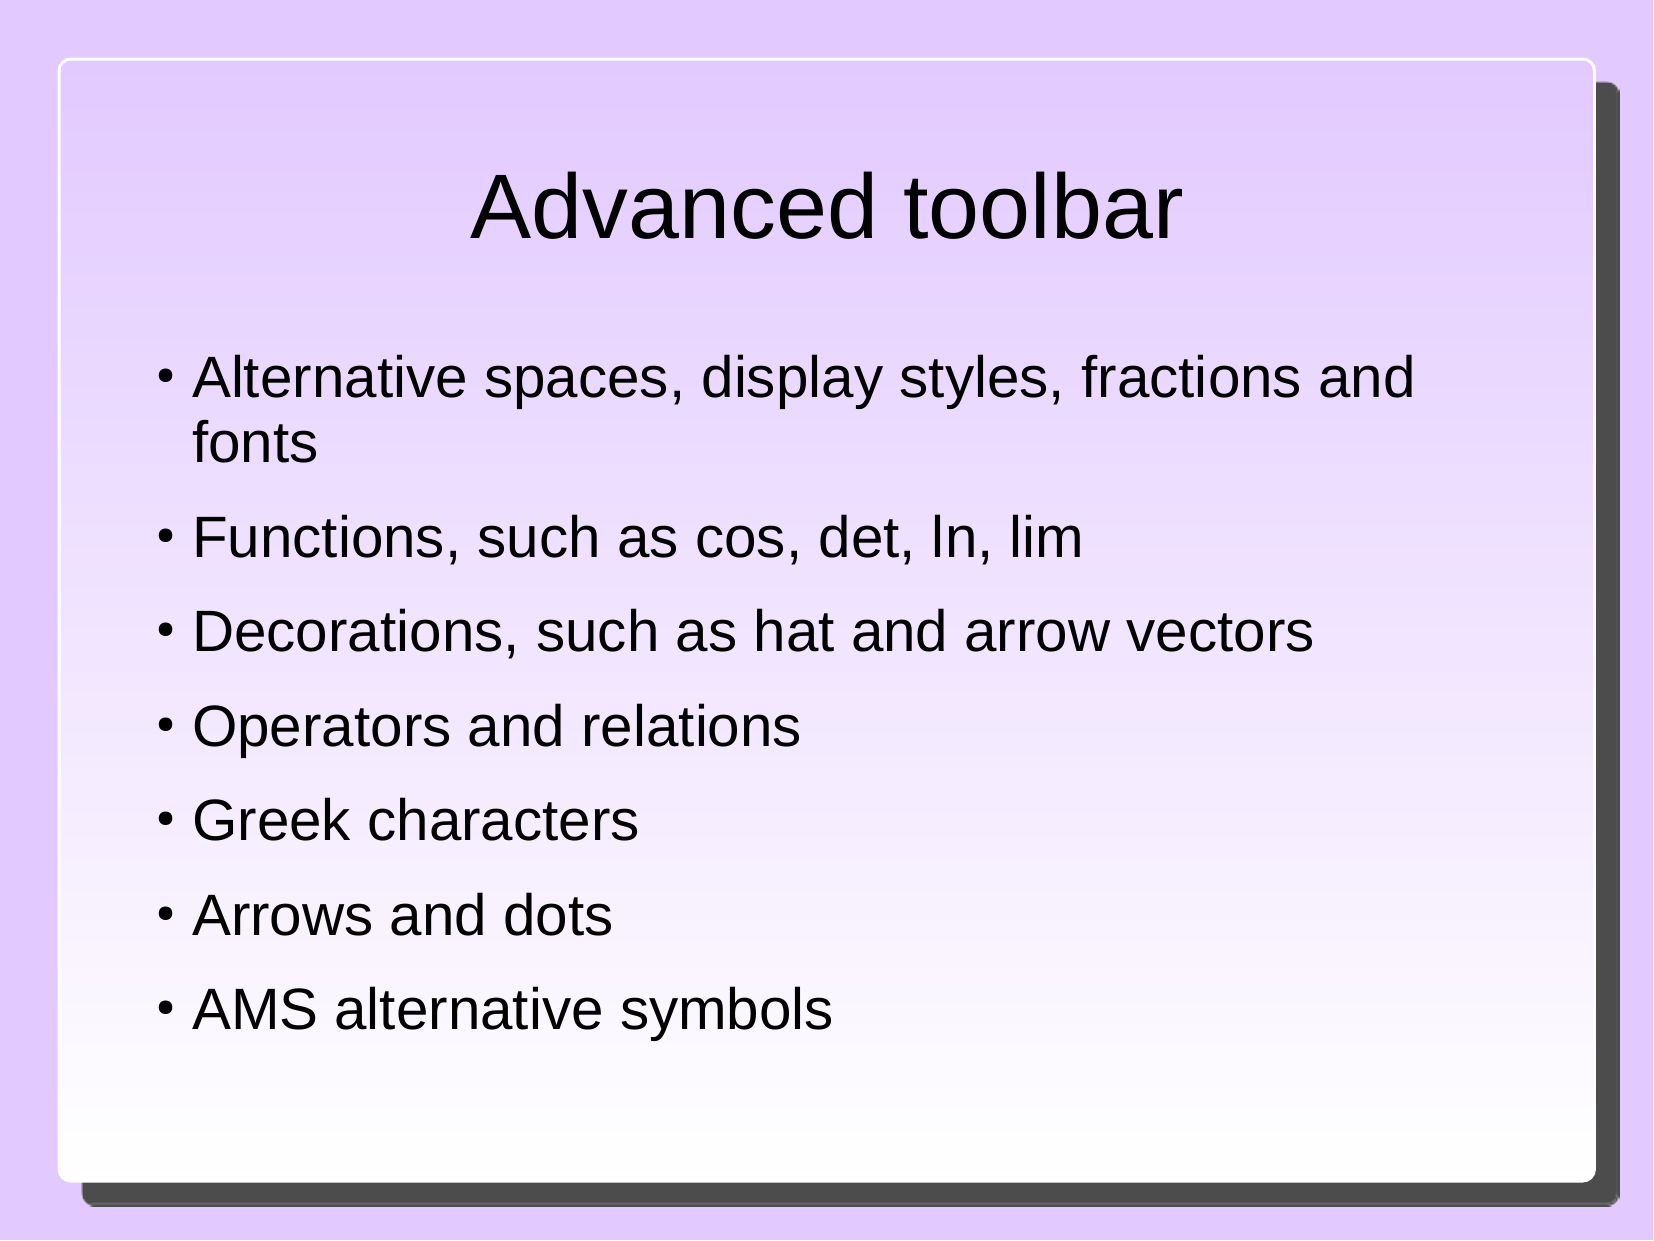

# Advanced toolbar
Alternative spaces, display styles, fractions and fonts
Functions, such as cos, det, ln, lim
Decorations, such as hat and arrow vectors
Operators and relations
Greek characters
Arrows and dots
AMS alternative symbols